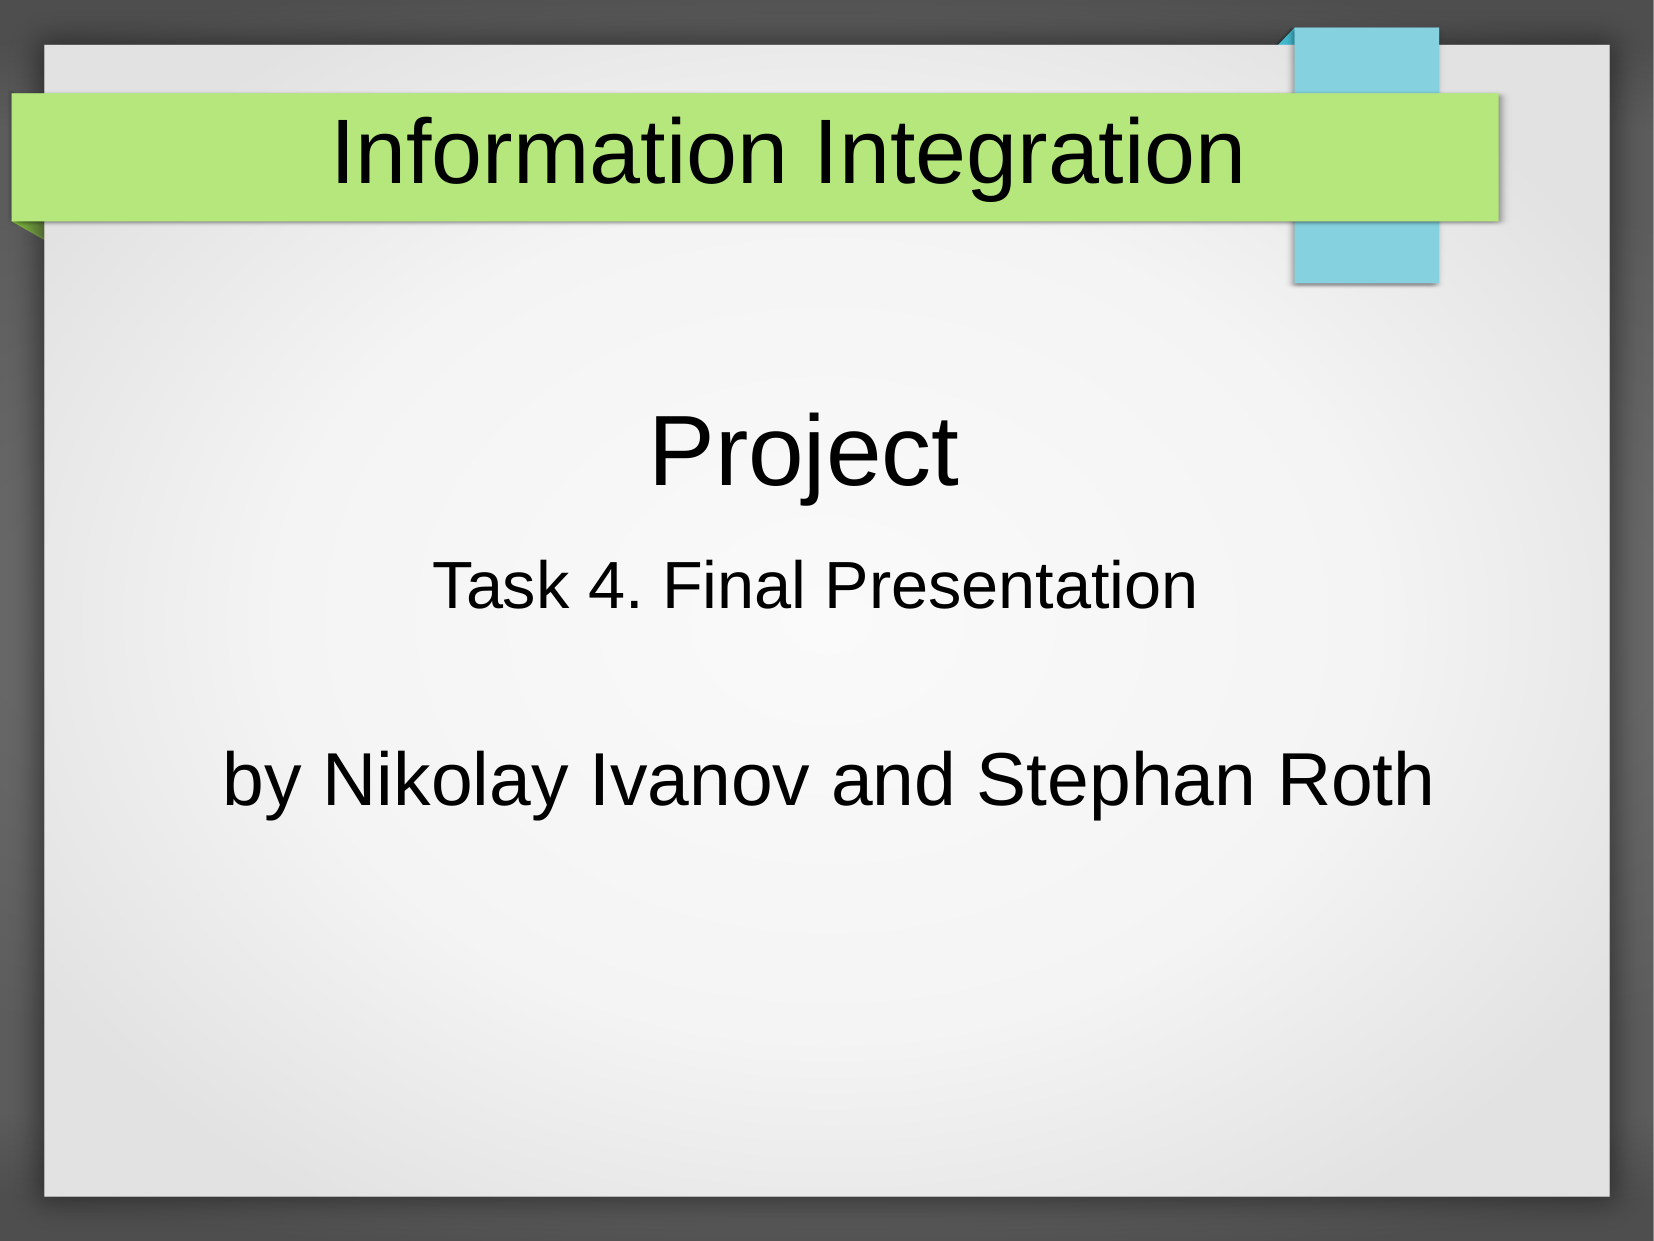

# Information Integration
Task 4. Final Presentation
Project
 by Nikolay Ivanov and Stephan Roth